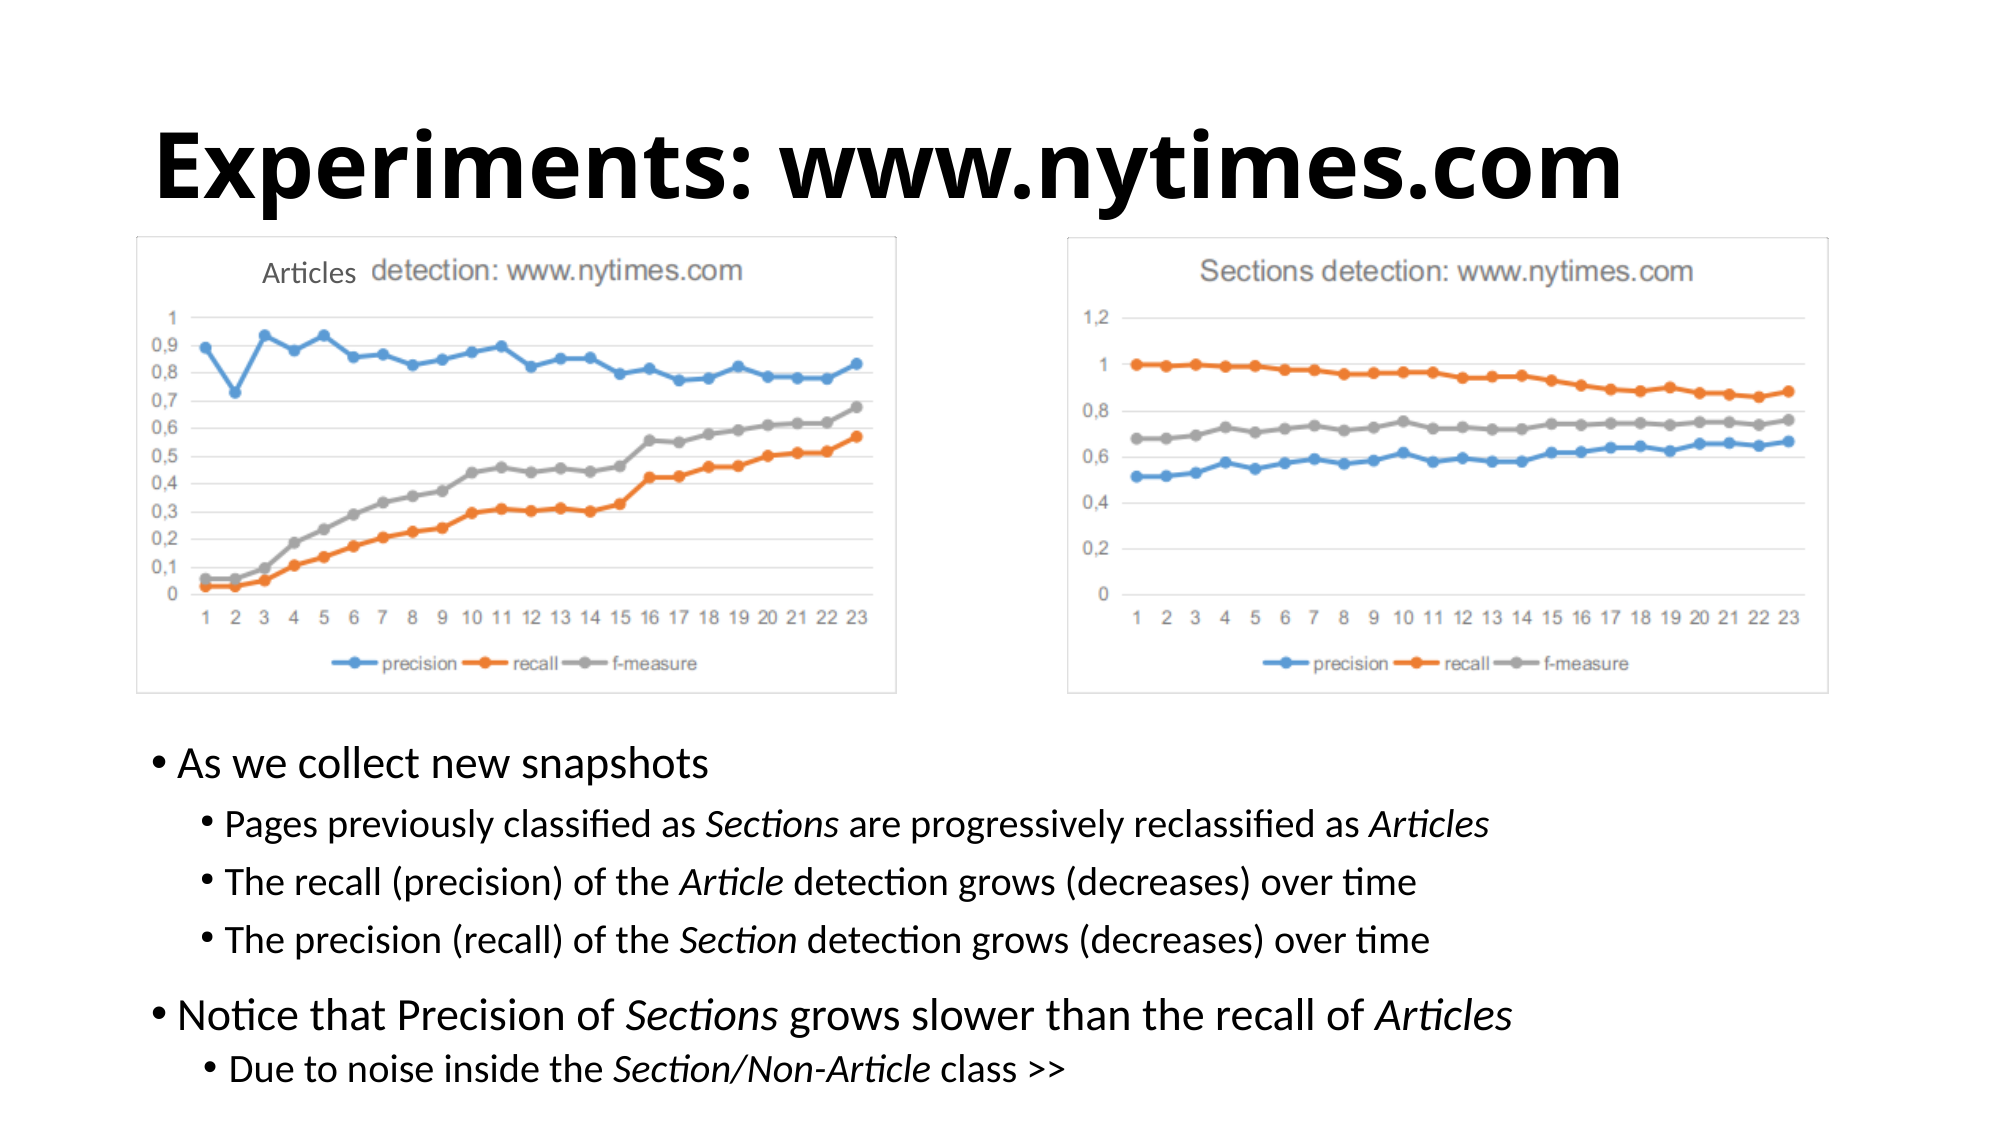

# Experiments: www.nytimes.com
Articles
As we collect new snapshots
Pages previously classified as Sections are progressively reclassified as Articles
The recall (precision) of the Article detection grows (decreases) over time
The precision (recall) of the Section detection grows (decreases) over time
Notice that Precision of Sections grows slower than the recall of Articles
Due to noise inside the Section/Non-Article class >>